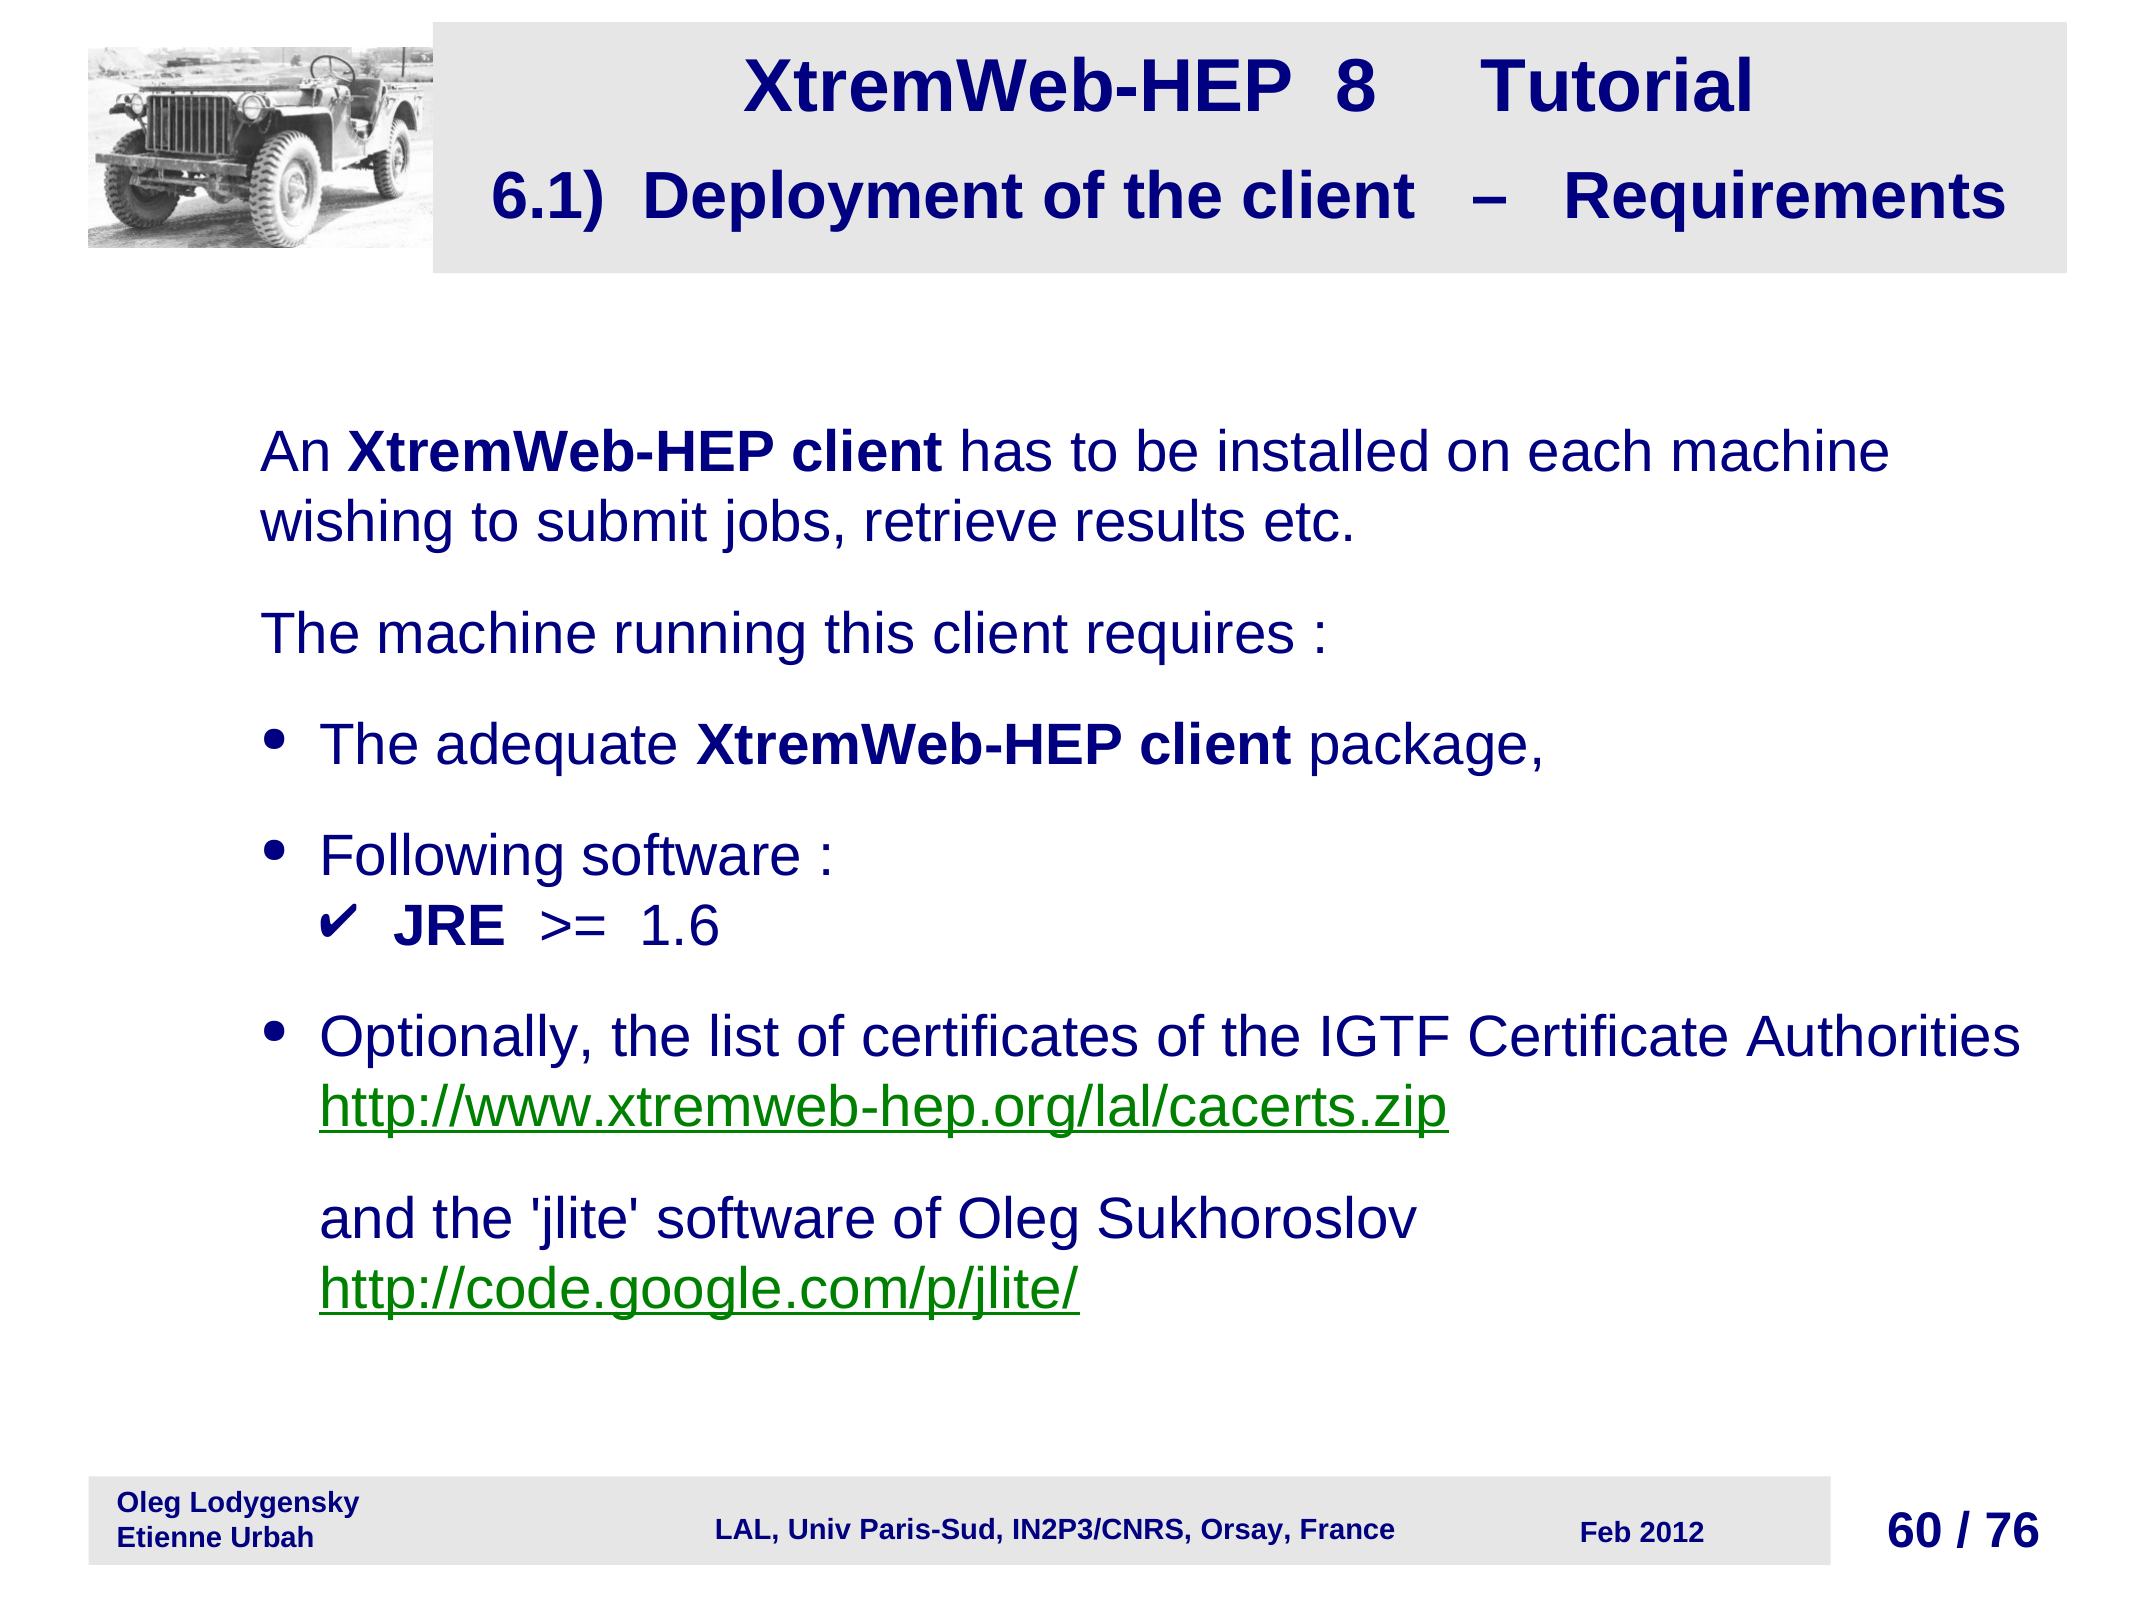

# 6.1) Deployment of the client – Requirements
An XtremWeb-HEP client has to be installed on each machine wishing to submit jobs, retrieve results etc.
The machine running this client requires :
The adequate XtremWeb-HEP client package,
Following software :
JRE >= 1.6
Optionally, the list of certificates of the IGTF Certificate Authorities
http://www.xtremweb-hep.org/lal/cacerts.zip
and the 'jlite' software of Oleg Sukhoroslov
http://code.google.com/p/jlite/
60